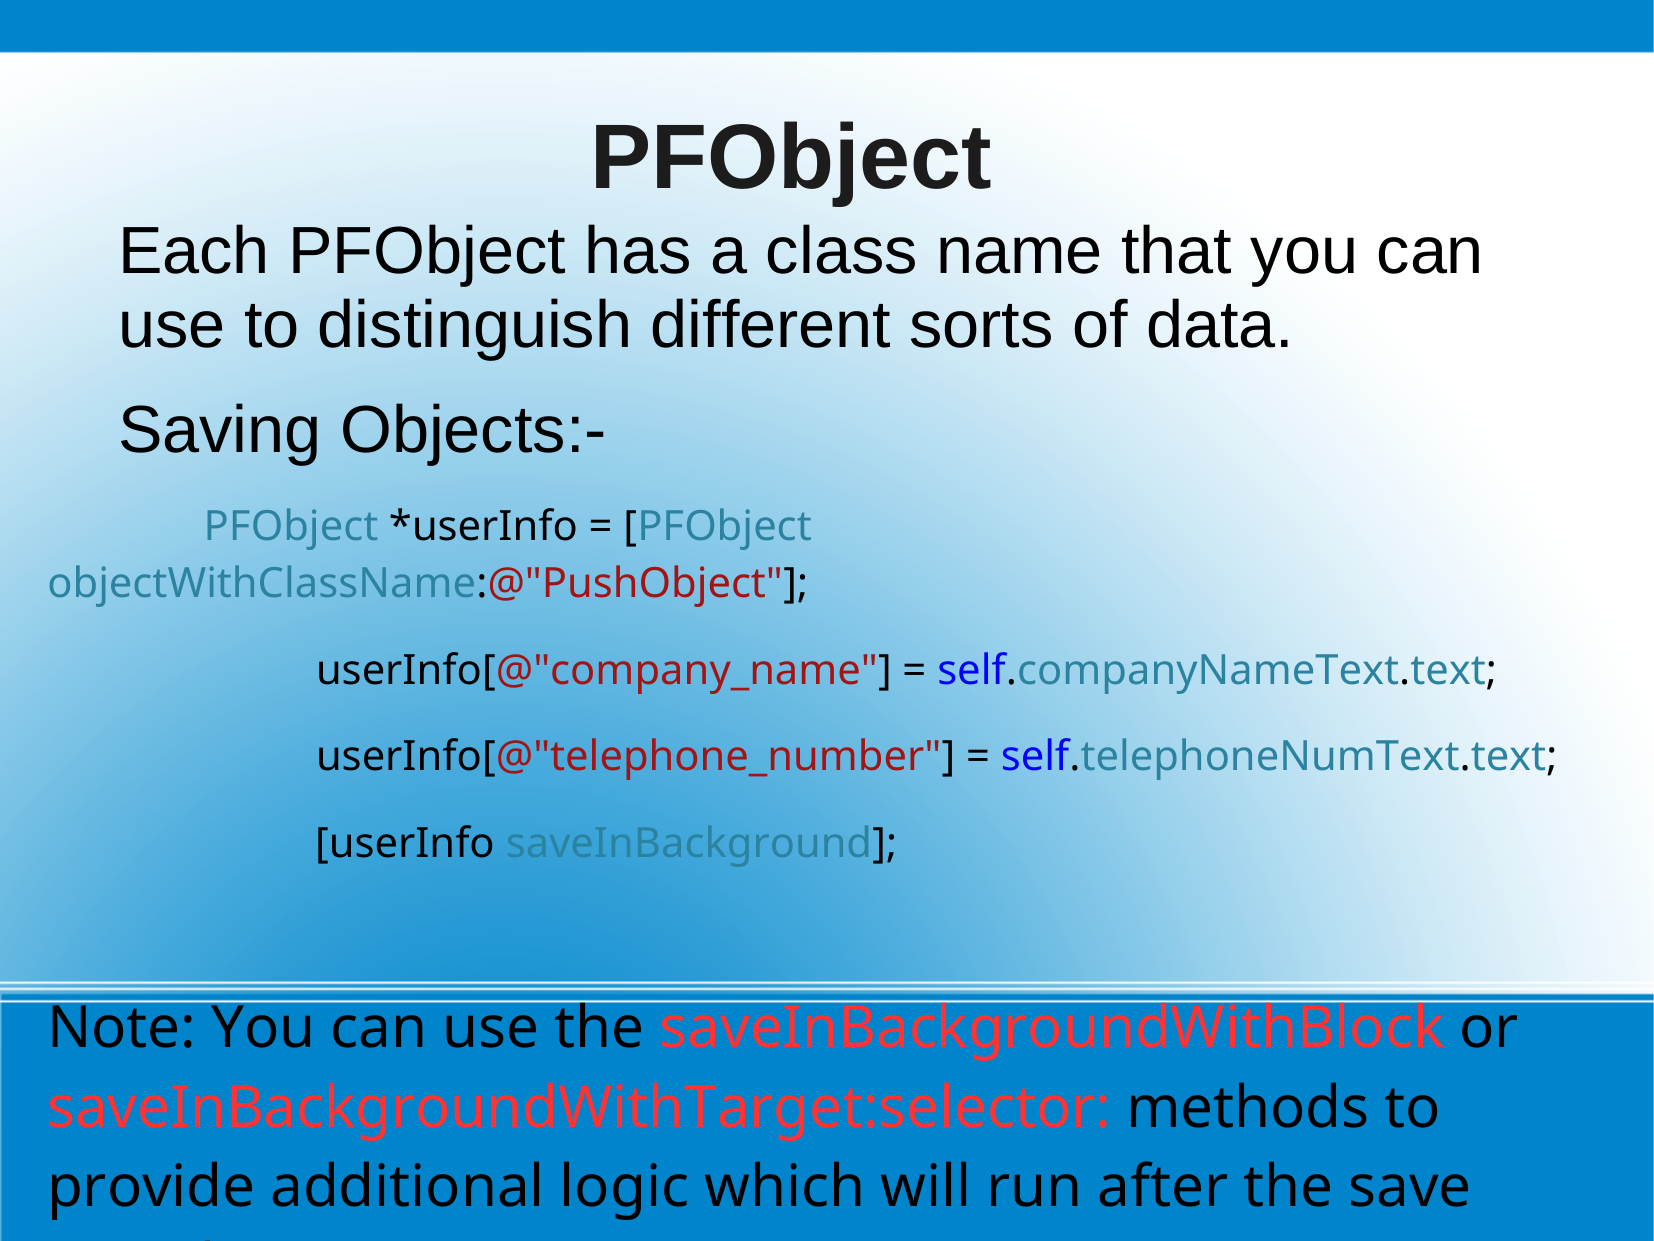

# PFObject
Each PFObject has a class name that you can use to distinguish different sorts of data.
Saving Objects:-
 PFObject *userInfo = [PFObject objectWithClassName:@"PushObject"];
 userInfo[@"company_name"] = self.companyNameText.text;
 userInfo[@"telephone_number"] = self.telephoneNumText.text;
 [userInfo saveInBackground];
Note: You can use the saveInBackgroundWithBlock or saveInBackgroundWithTarget:selector: methods to provide additional logic which will run after the save completes.